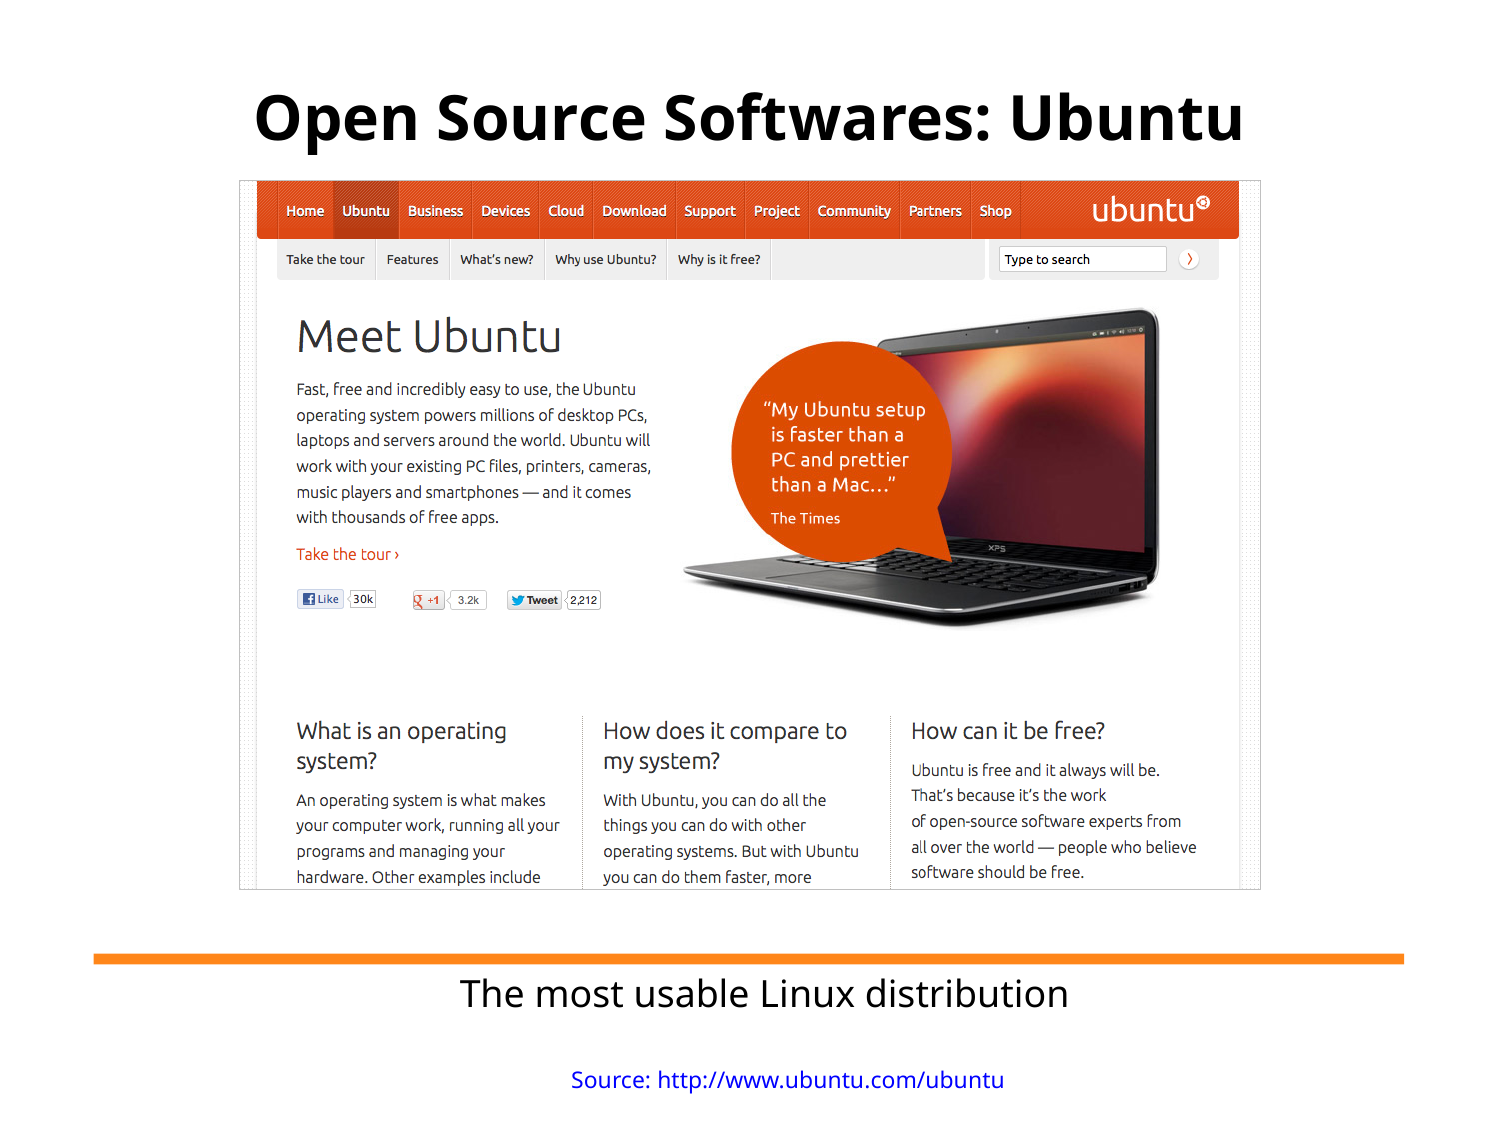

# Open Source Softwares: Ubuntu
The most usable Linux distribution
Source: http://www.ubuntu.com/ubuntu